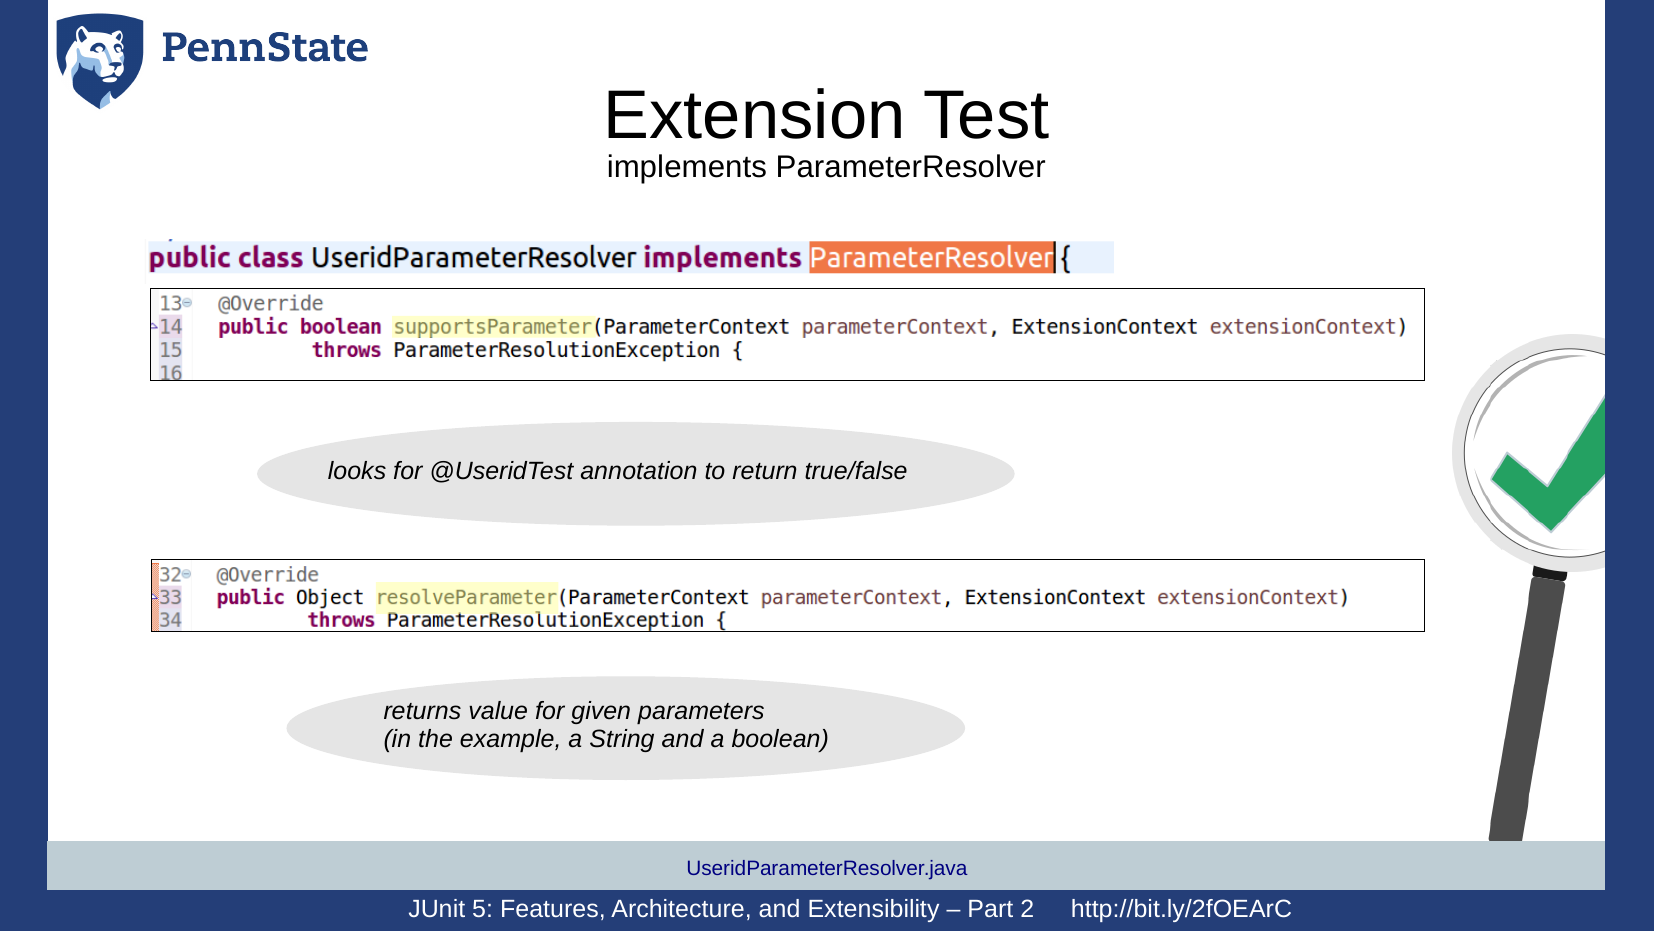

# Extension Test
implements ParameterResolver
looks for @UseridTest annotation to return true/false
returns value for given parameters
(in the example, a String and a boolean)
UseridParameterResolver.java